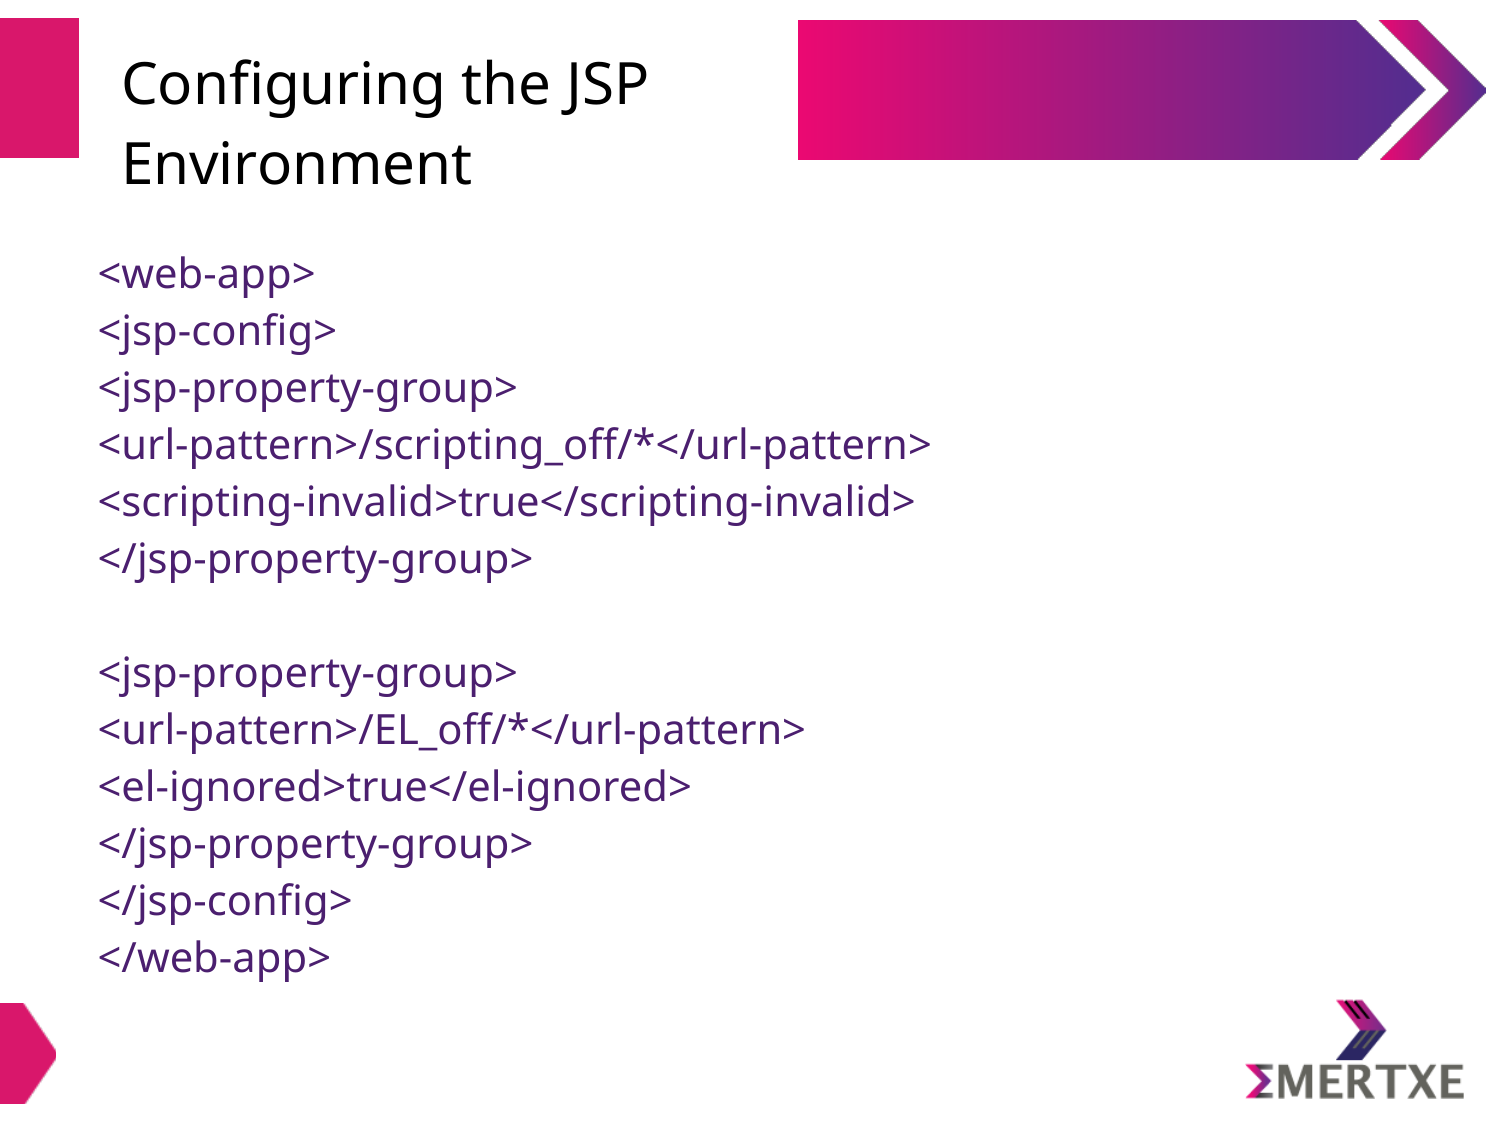

Configuring the JSP Environment
<web-app>
<jsp-config>
<jsp-property-group>
<url-pattern>/scripting_off/*</url-pattern>
<scripting-invalid>true</scripting-invalid>
</jsp-property-group>
<jsp-property-group>
<url-pattern>/EL_off/*</url-pattern>
<el-ignored>true</el-ignored>
</jsp-property-group>
</jsp-config>
</web-app>